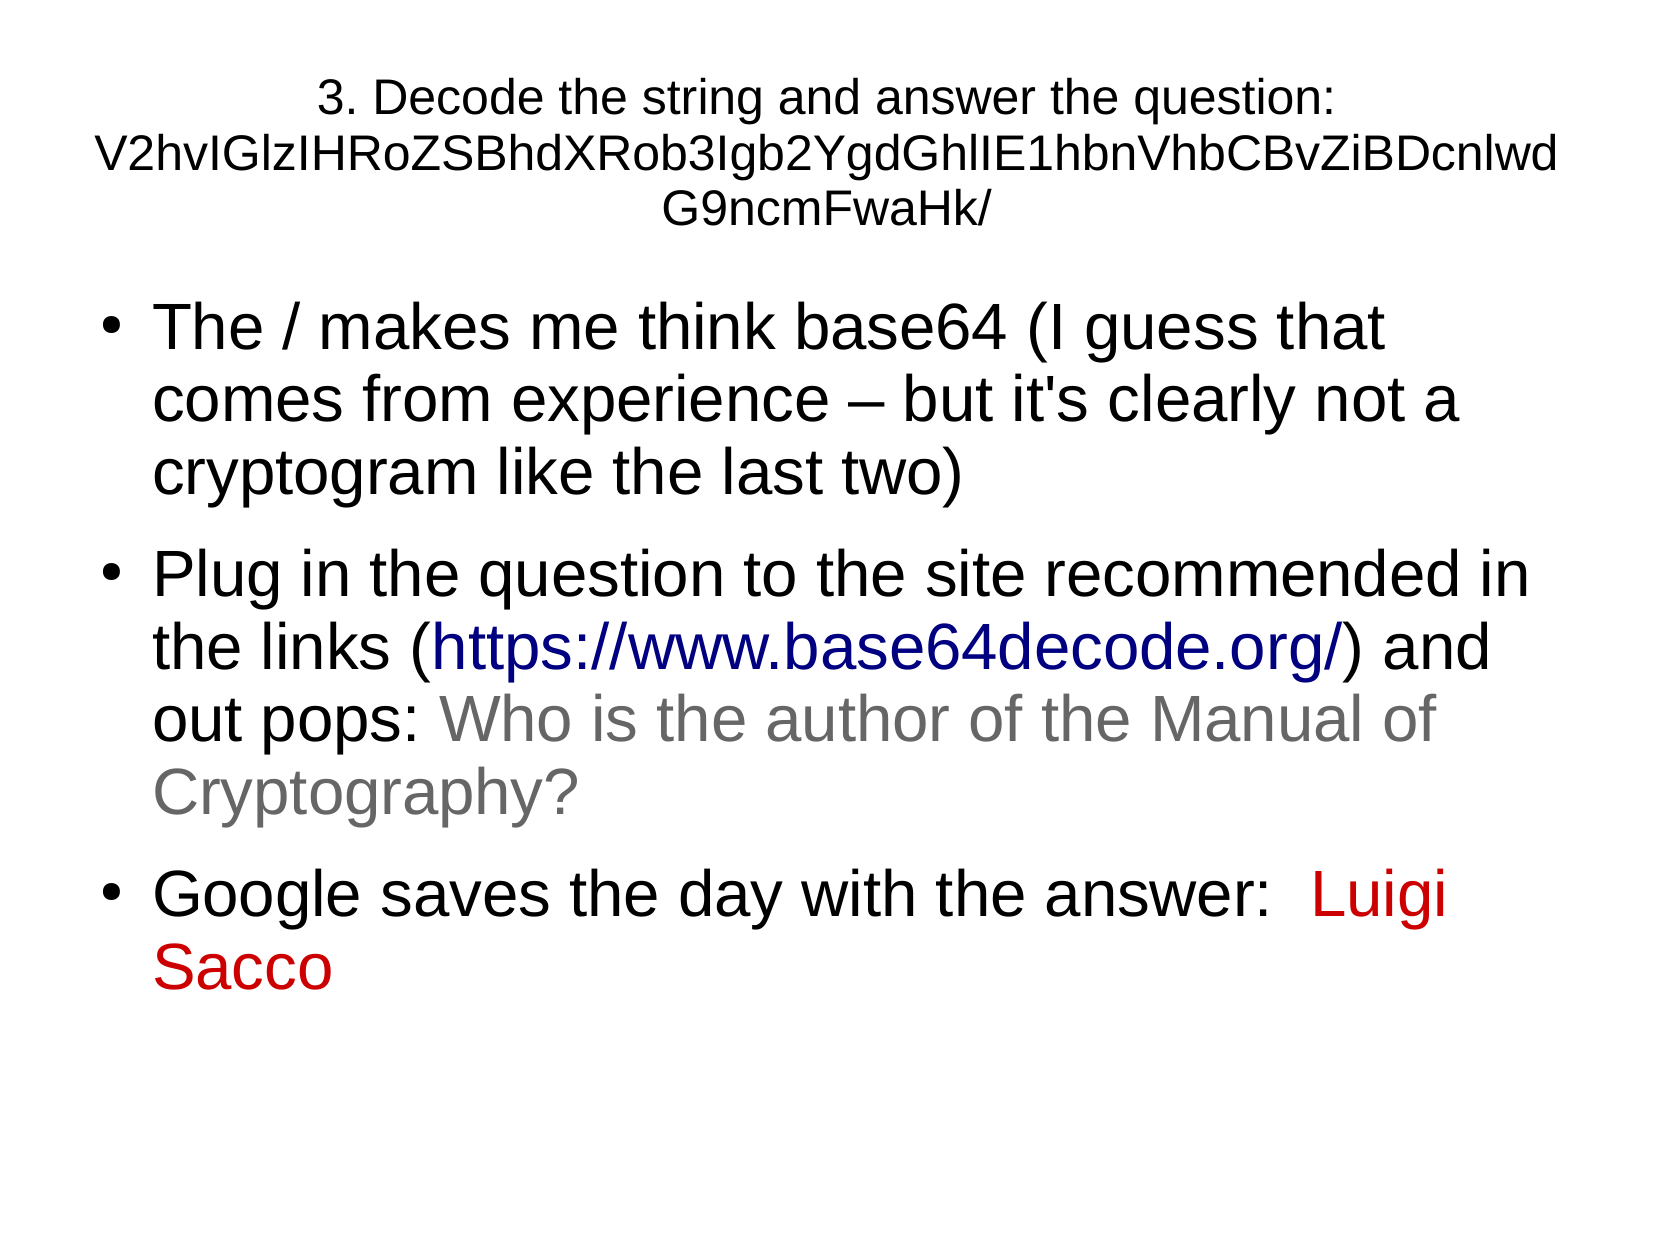

# 3. Decode the string and answer the question: V2hvIGlzIHRoZSBhdXRob3Igb2YgdGhlIE1hbnVhbCBvZiBDcnlwdG9ncmFwaHk/
The / makes me think base64 (I guess that comes from experience – but it's clearly not a cryptogram like the last two)
Plug in the question to the site recommended in the links (https://www.base64decode.org/) and out pops: Who is the author of the Manual of Cryptography?
Google saves the day with the answer: Luigi Sacco